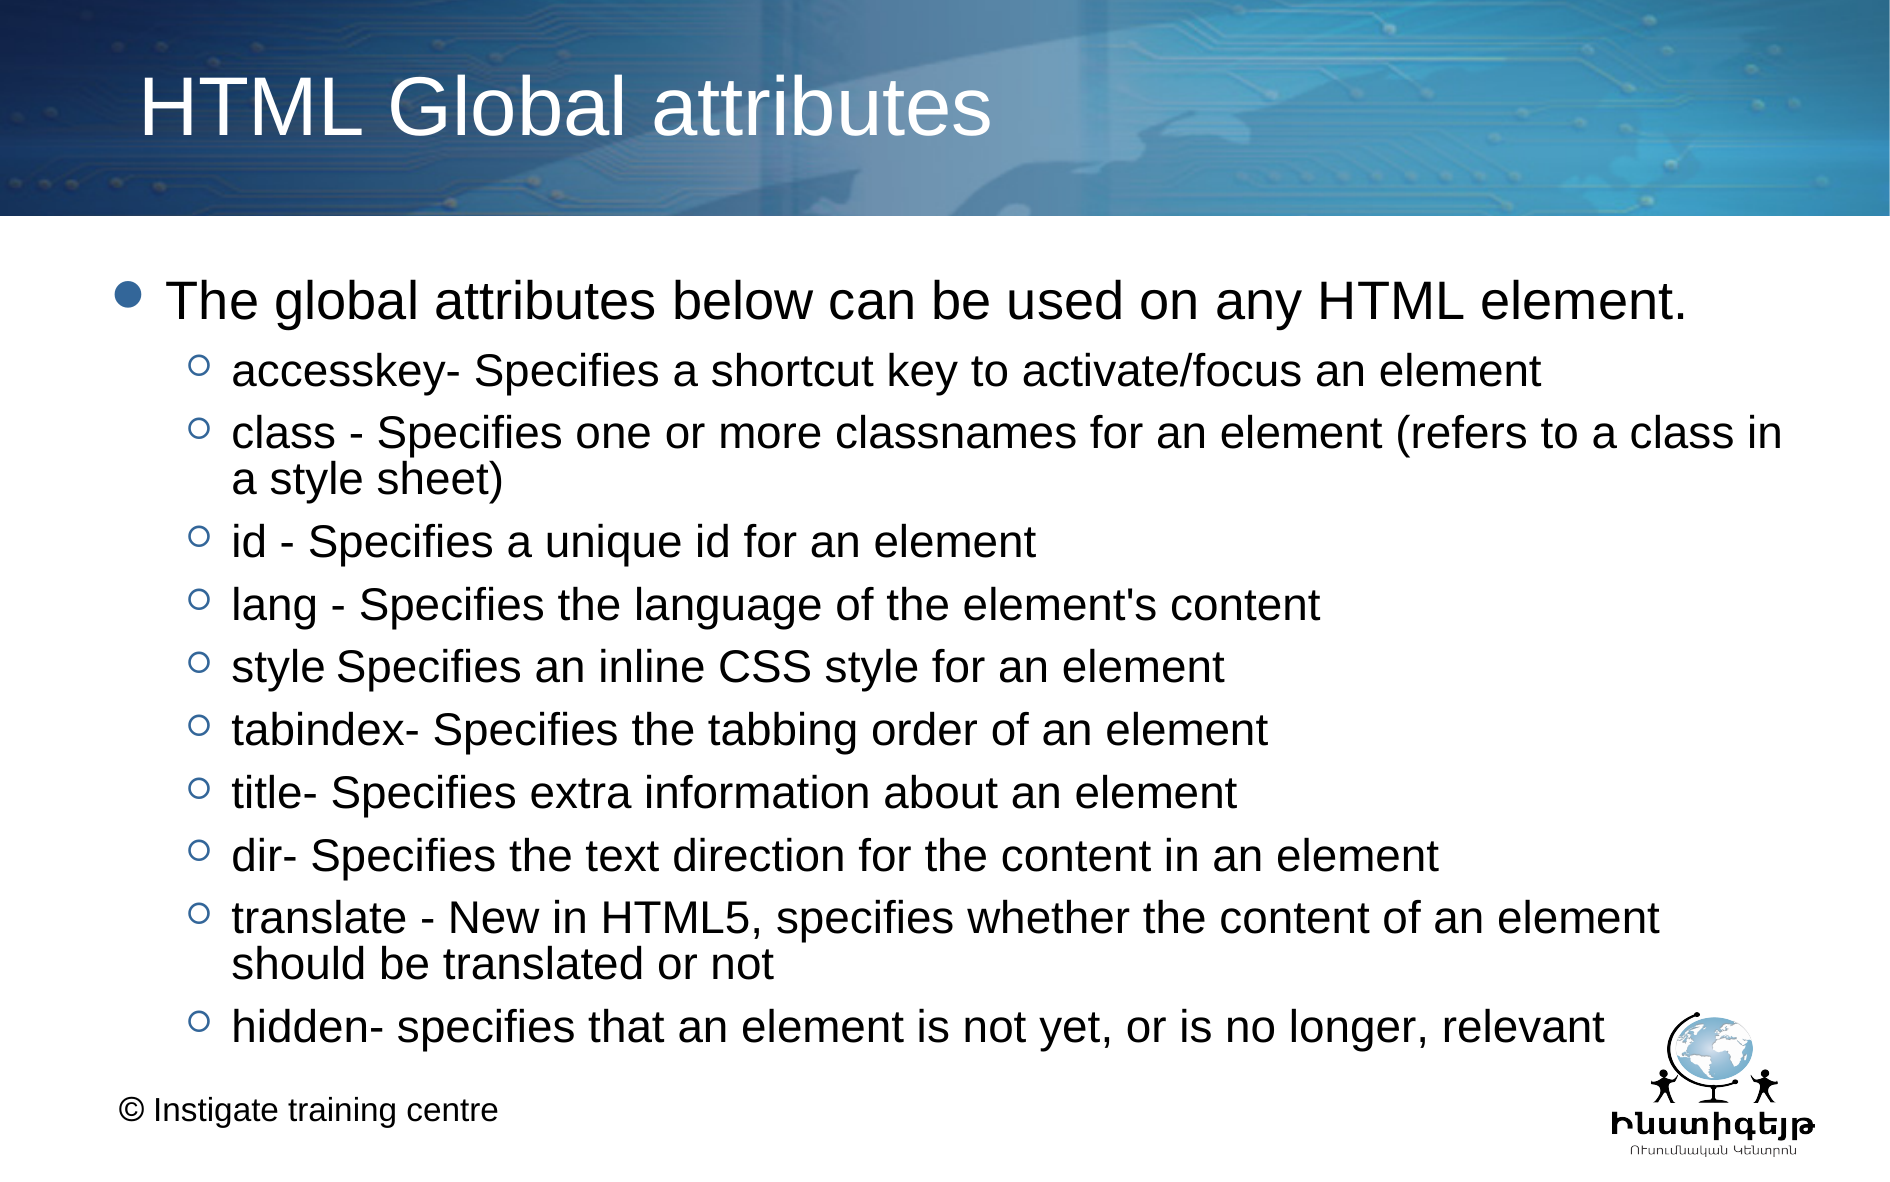

HTML Global attributes
# The global attributes below can be used on any HTML element.
accesskey- Specifies a shortcut key to activate/focus an element
class - Specifies one or more classnames for an element (refers to a class in a style sheet)
id - Specifies a unique id for an element
lang - Specifies the language of the element's content
style	Specifies an inline CSS style for an element
tabindex- Specifies the tabbing order of an element
title- Specifies extra information about an element
dir- Specifies the text direction for the content in an element
translate - New in HTML5, specifies whether the content of an element should be translated or not
hidden- specifies that an element is not yet, or is no longer, relevant